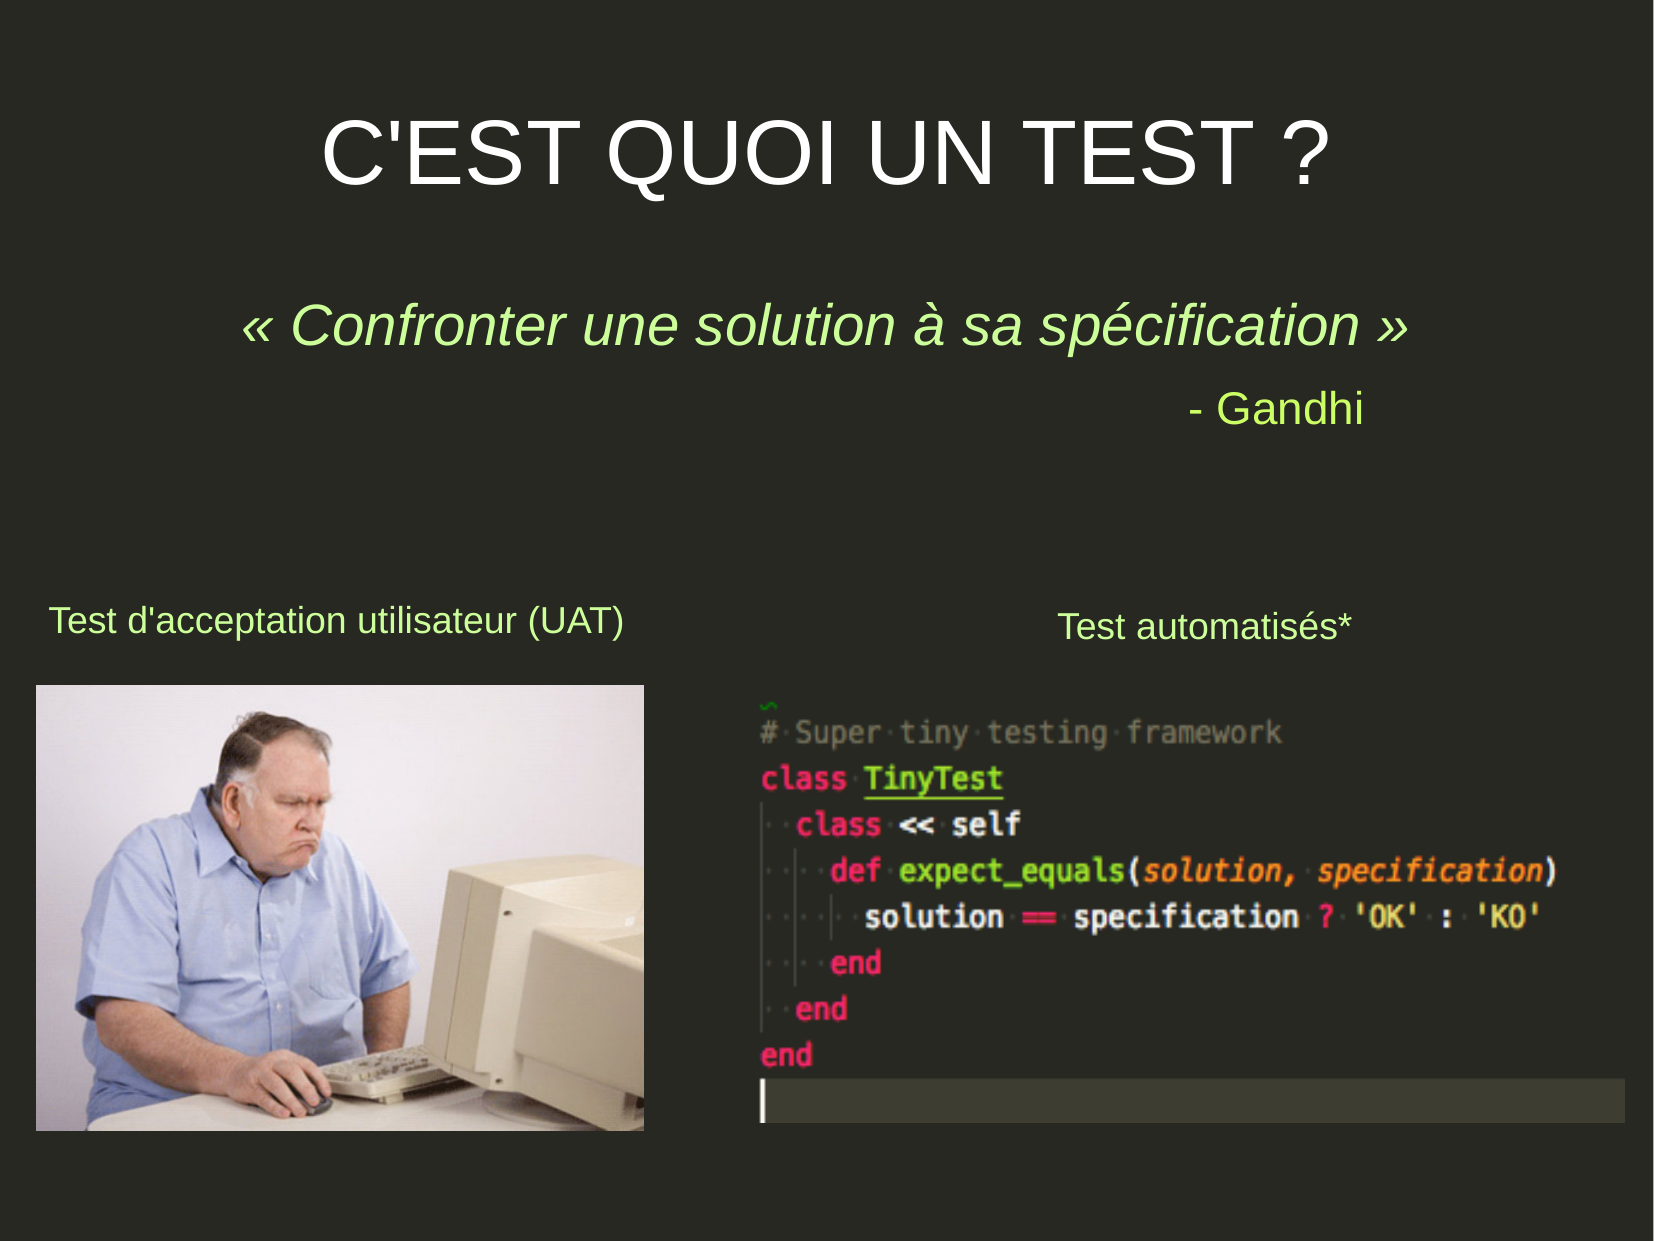

# C'EST QUOI UN TEST ?
« Confronter une solution à sa spécification »
- Gandhi
Test d'acceptation utilisateur (UAT)
Test automatisés*